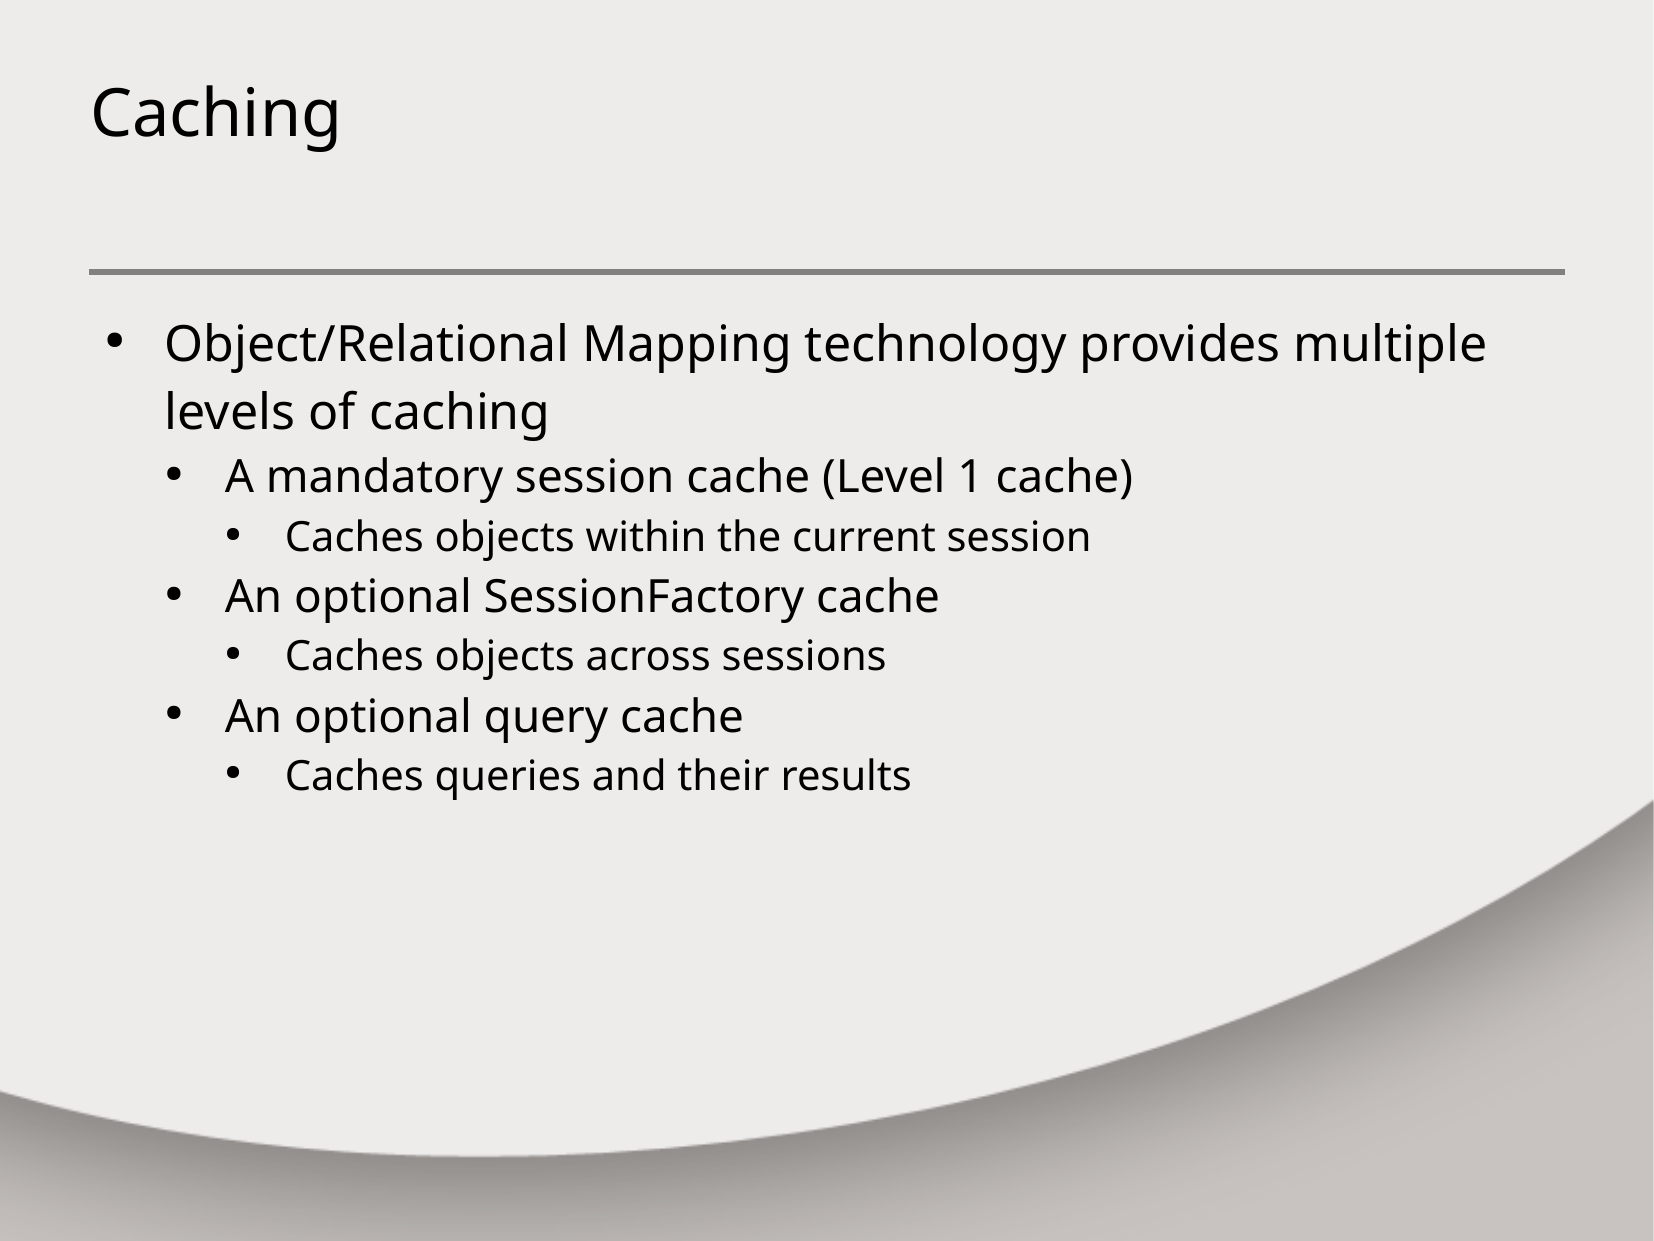

# Caching
Object/Relational Mapping technology provides multiple levels of caching
A mandatory session cache (Level 1 cache)
Caches objects within the current session
An optional SessionFactory cache
Caches objects across sessions
An optional query cache
Caches queries and their results